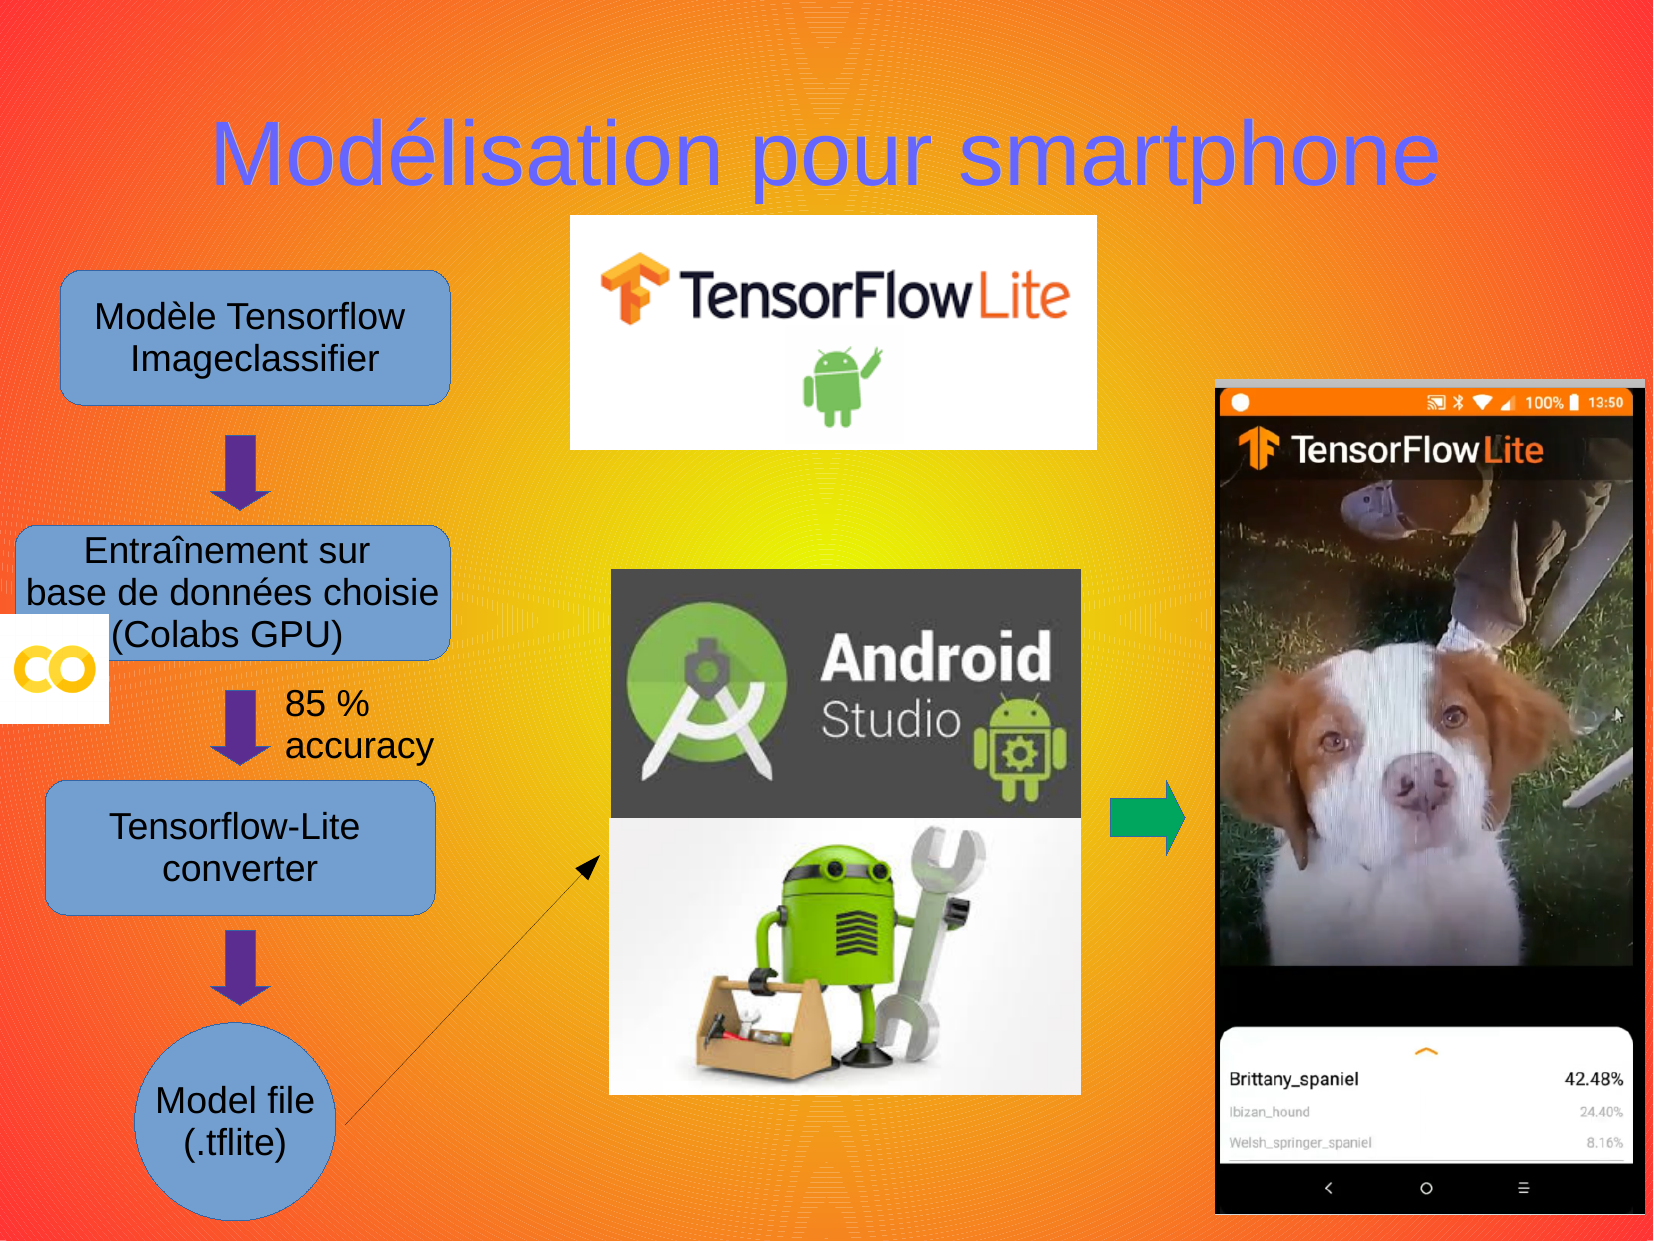

# Modélisation pour smartphone
Modèle Tensorflow
Imageclassifier
Entraînement sur
base de données choisie
(Colabs GPU)
85 % accuracy
Tensorflow-Lite
converter
Model file
(.tflite)